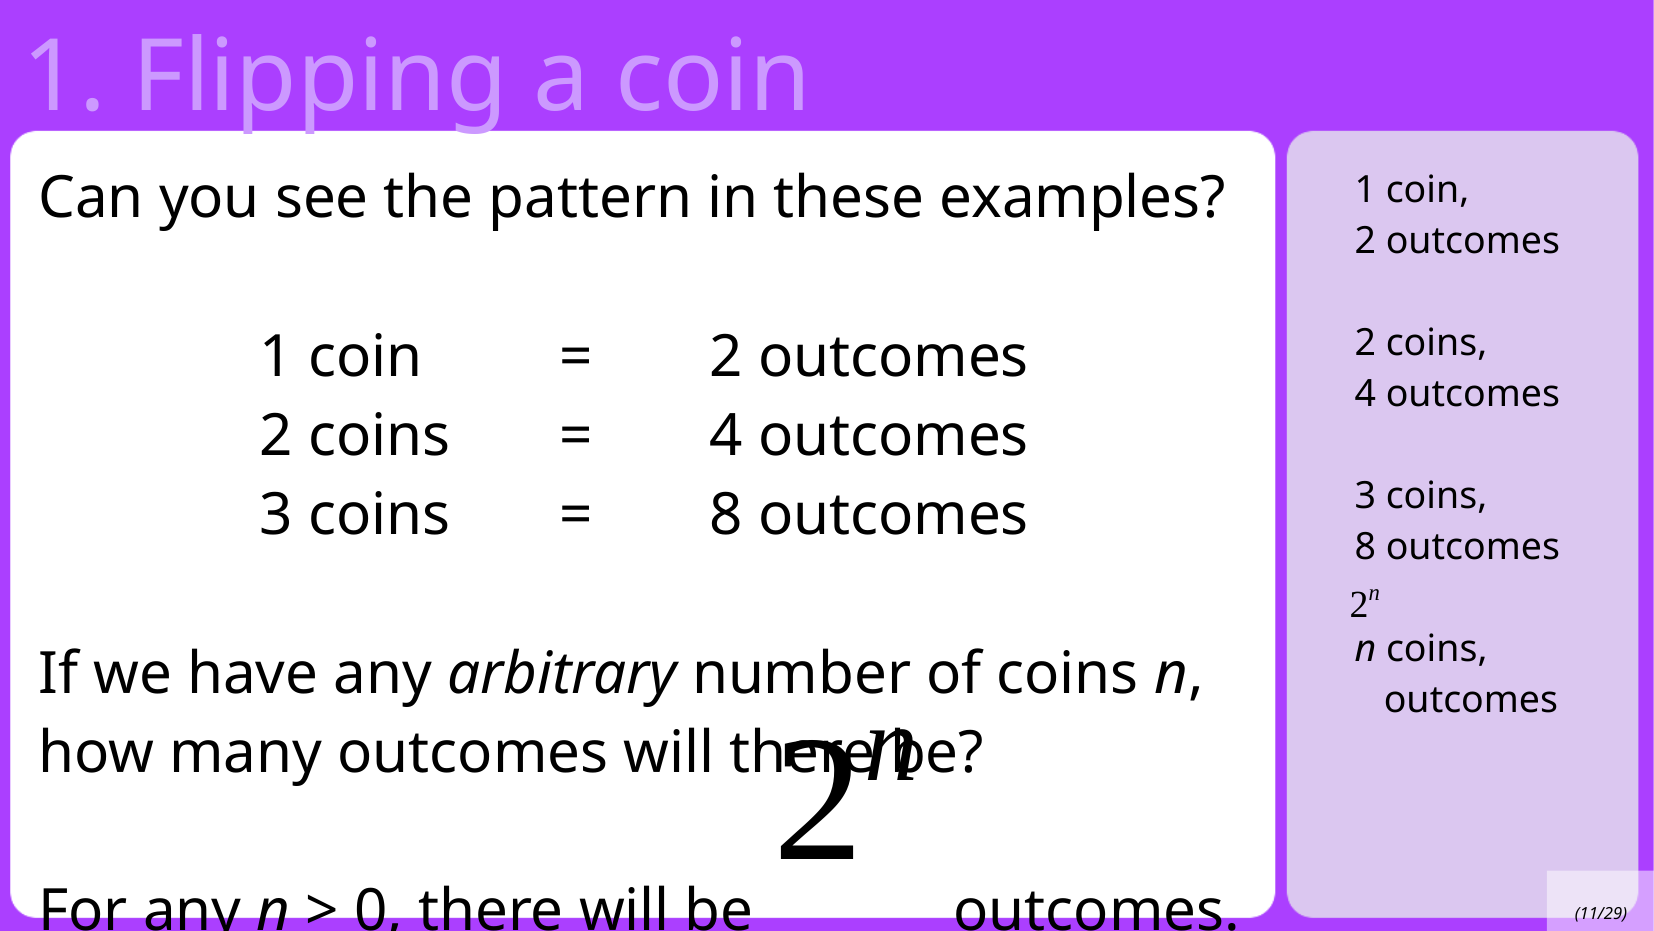

# 1. Flipping a coin
1 coin,
2 outcomes
2 coins,
4 outcomes
3 coins,
8 outcomes
n coins,
 outcomes
Can you see the pattern in these examples?
1 coin		=		2 outcomes
2 coins		=		4 outcomes
3 coins		=		8 outcomes
If we have any arbitrary number of coins n, how many outcomes will there be?
For any n > 0, there will be			 outcomes.